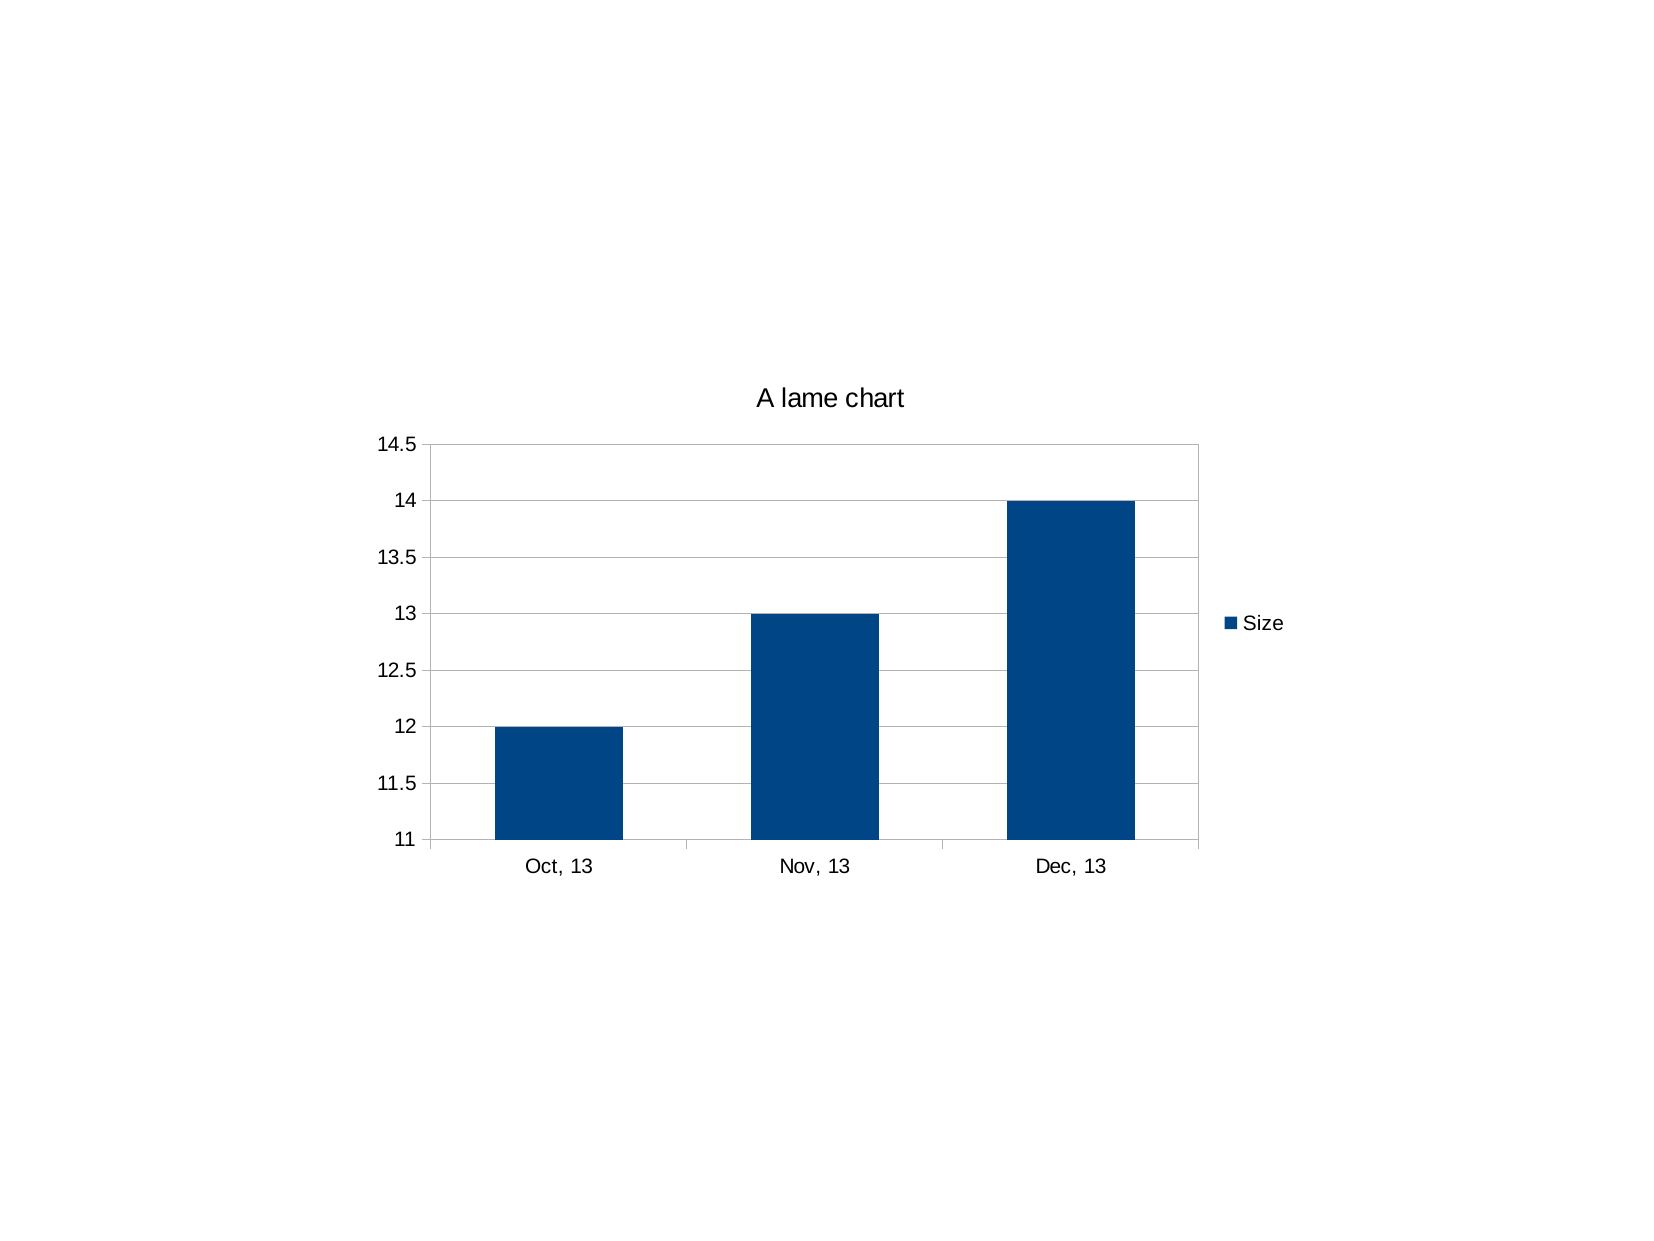

### Chart: A lame chart
| Category | Size |
|---|---|
| Oct, 13 | 12.0 |
| Nov, 13 | 13.0 |
| Dec, 13 | 14.0 |